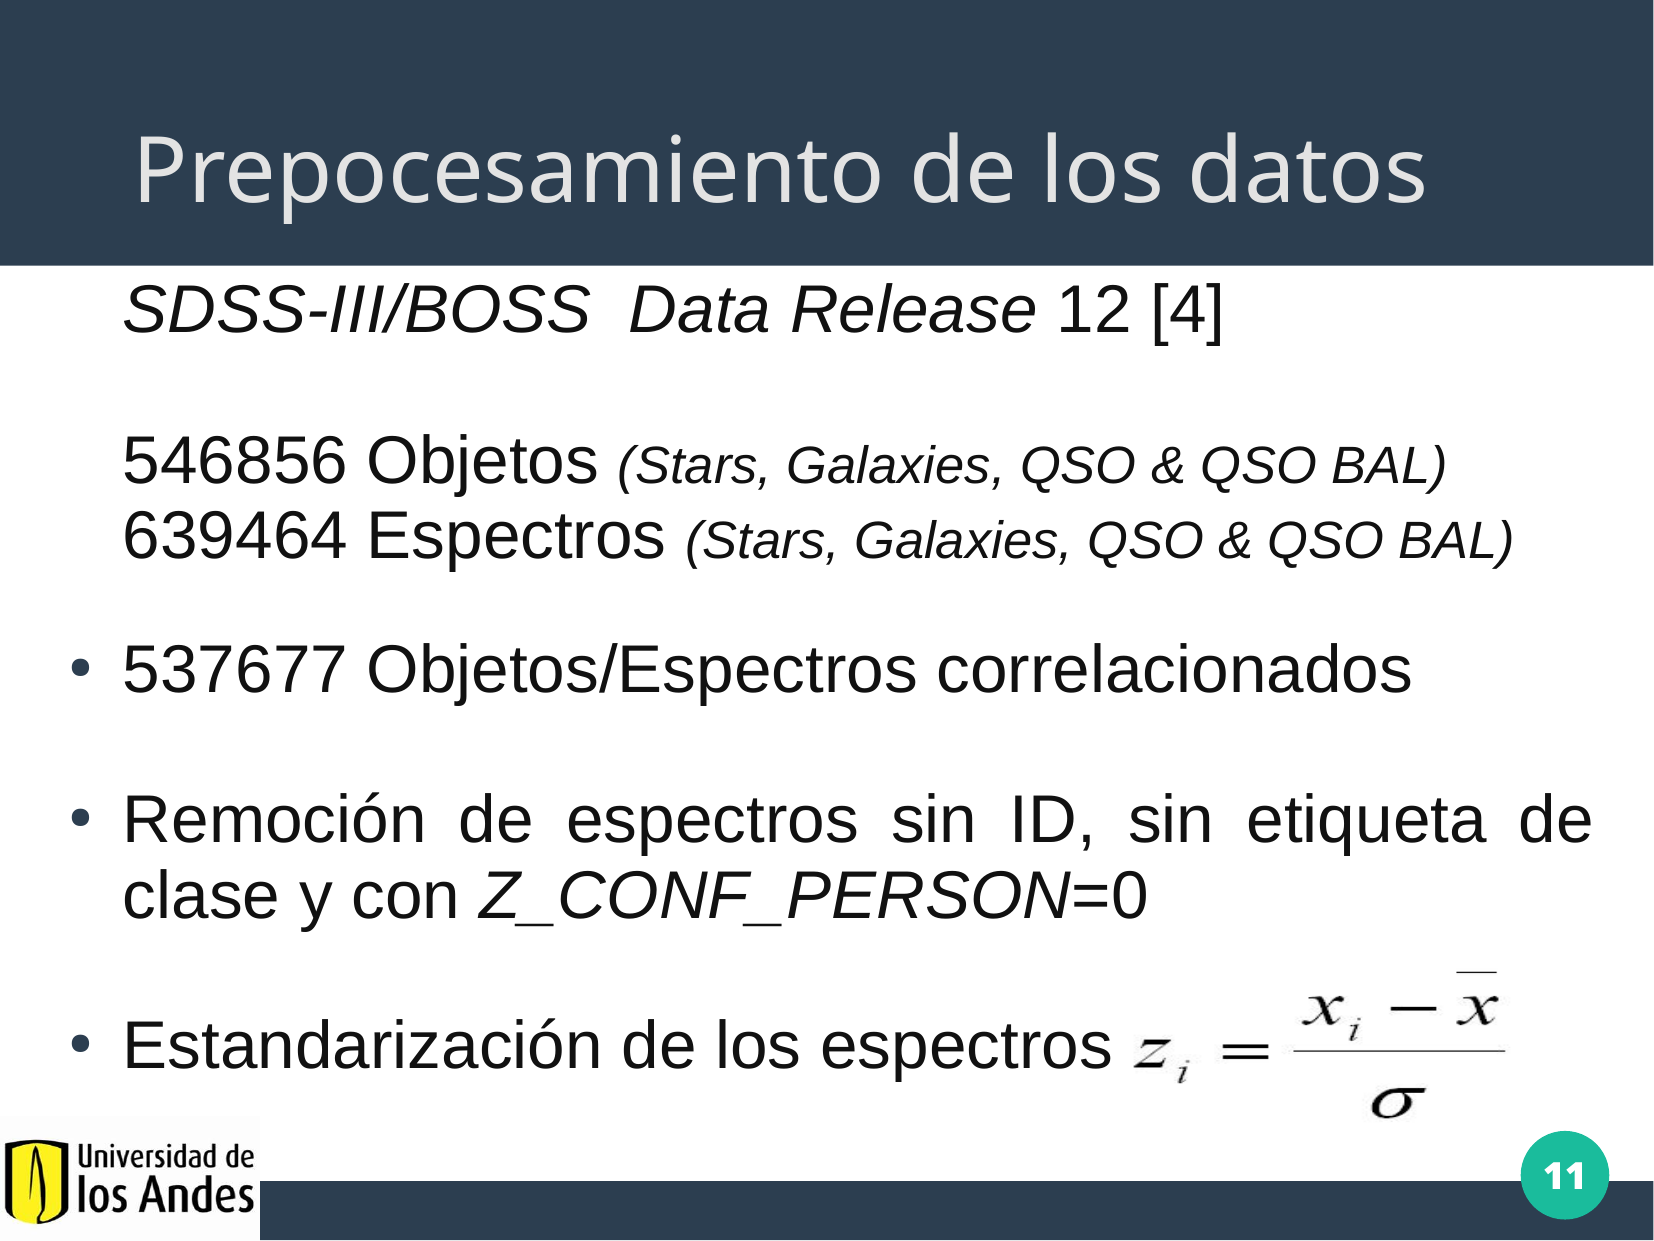

# Prepocesamiento de los datos
SDSS-III/BOSS Data Release 12 [4]
546856 Objetos (Stars, Galaxies, QSO & QSO BAL)
639464 Espectros (Stars, Galaxies, QSO & QSO BAL)
537677 Objetos/Espectros correlacionados
Remoción de espectros sin ID, sin etiqueta de clase y con Z_CONF_PERSON=0
Estandarización de los espectros
11